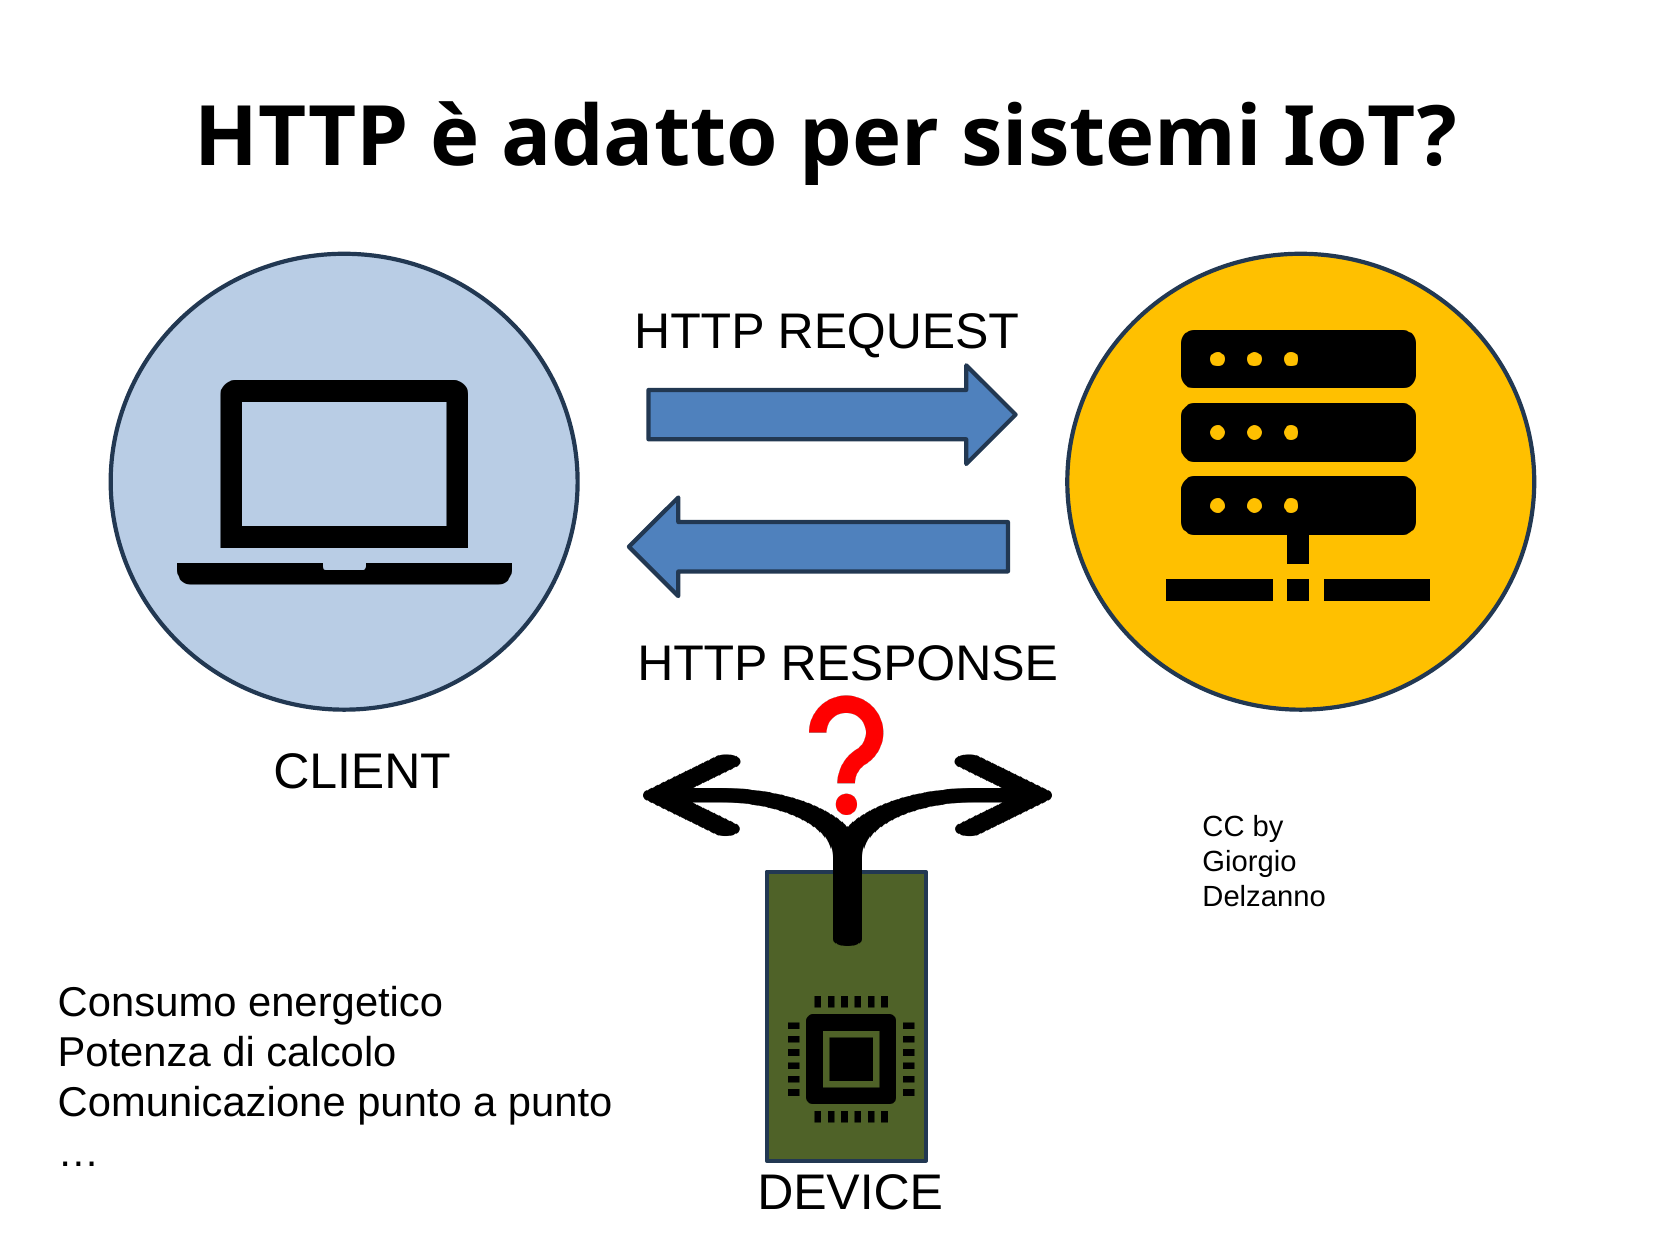

HTTP è adatto per sistemi IoT?
HTTP REQUEST
HTTP RESPONSE
CLIENT
CC by
Giorgio
Delzanno
Consumo energetico
Potenza di calcolo
Comunicazione punto a punto
…
DEVICE